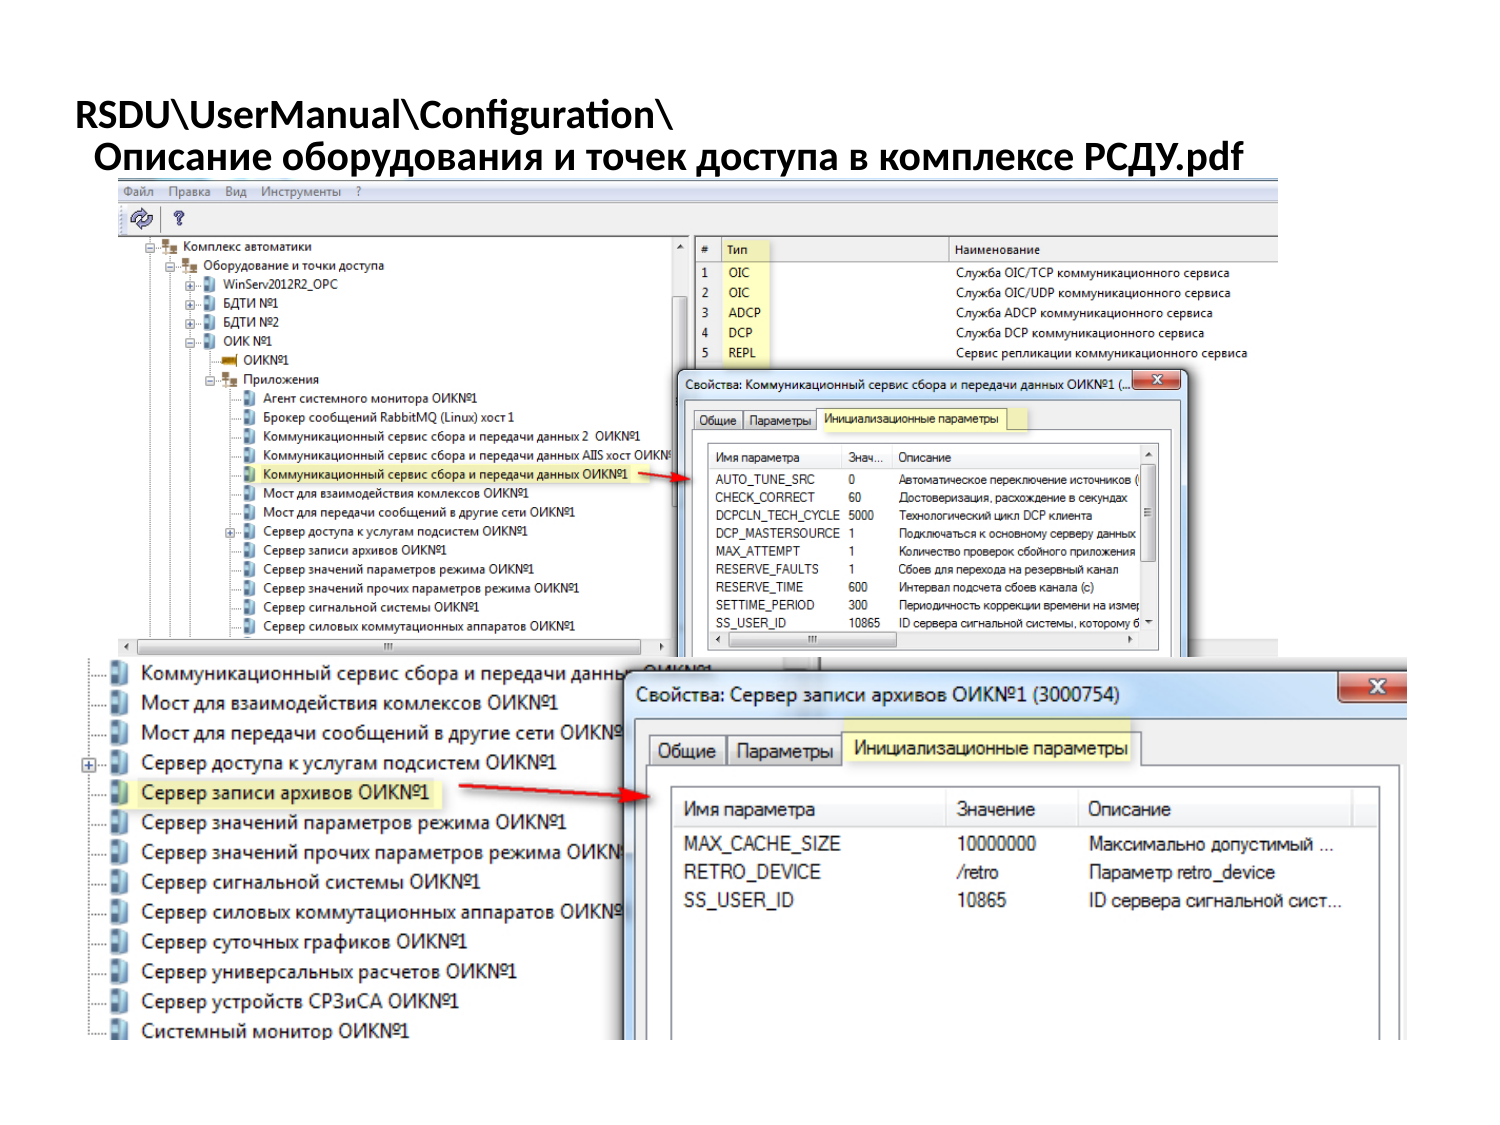

# RSDU\UserManual\Configuration\ Описание оборудования и точек доступа в комплексе РСДУ.pdf